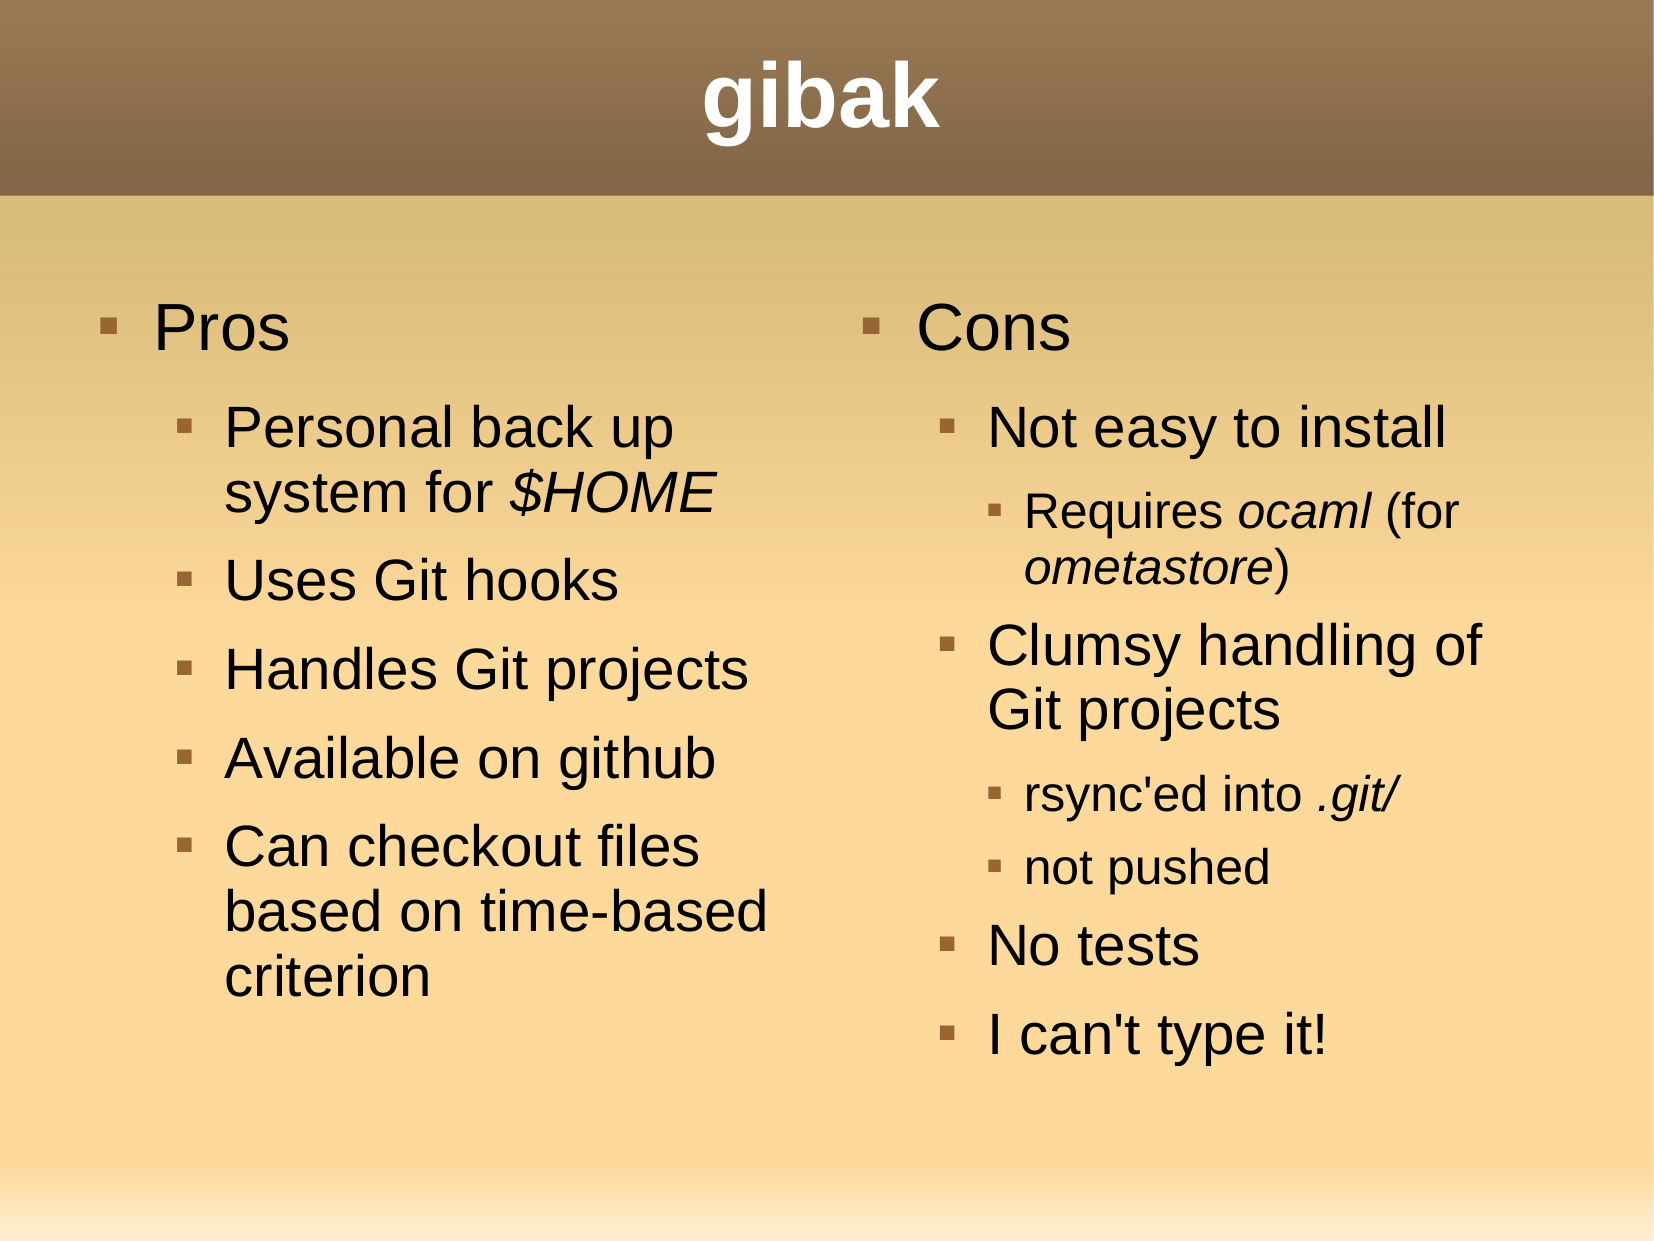

# gibak
Pros
Personal back up system for $HOME
Uses Git hooks
Handles Git projects
Available on github
Can checkout files based on time-based criterion
Cons
Not easy to install
Requires ocaml (for ometastore)
Clumsy handling of Git projects
rsync'ed into .git/
not pushed
No tests
I can't type it!